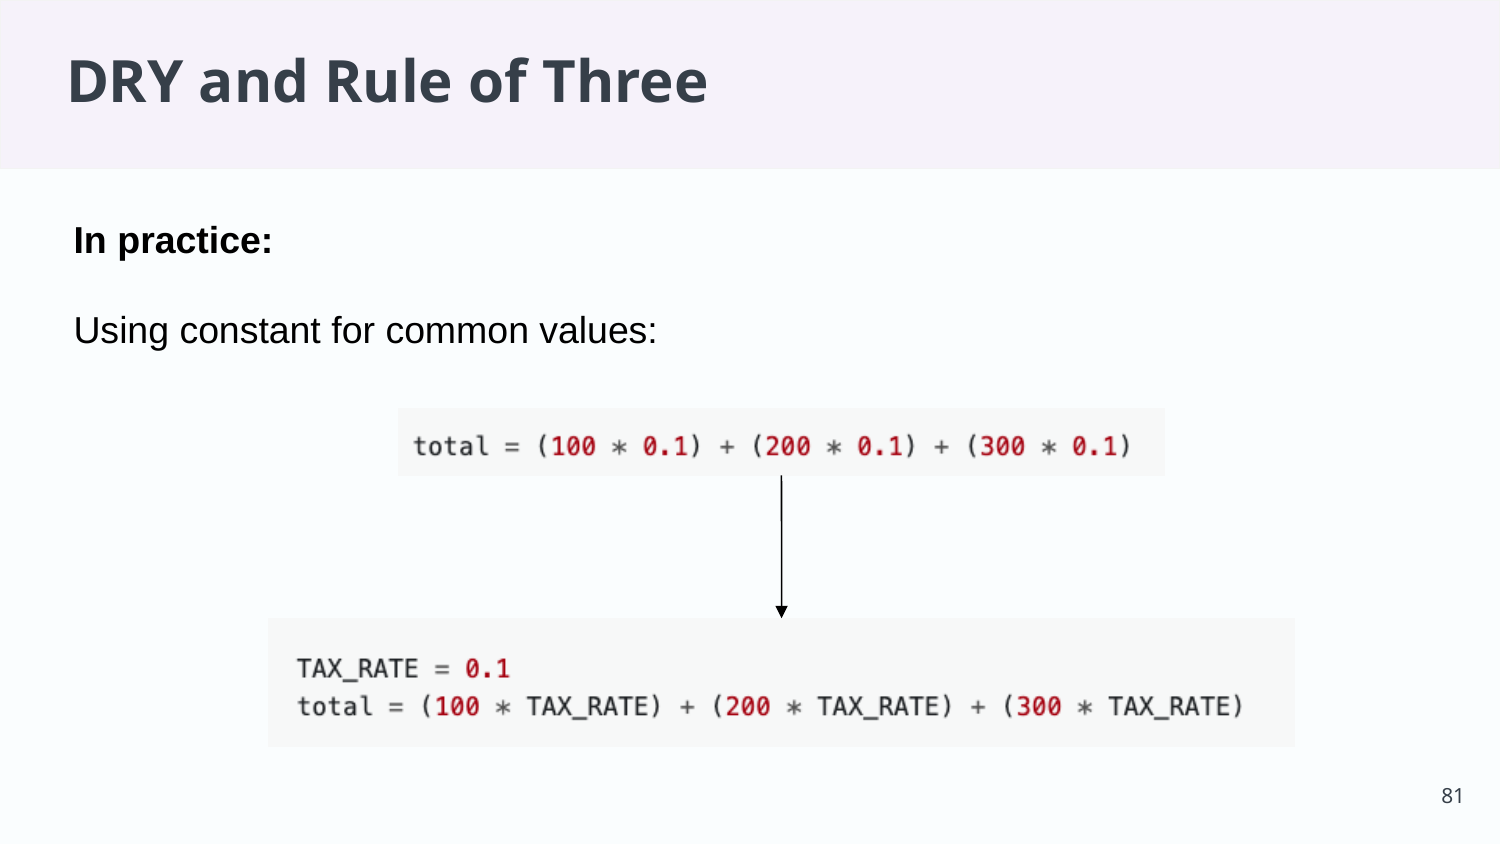

# DRY and Rule of Three
In practice:
Using constant for common values: